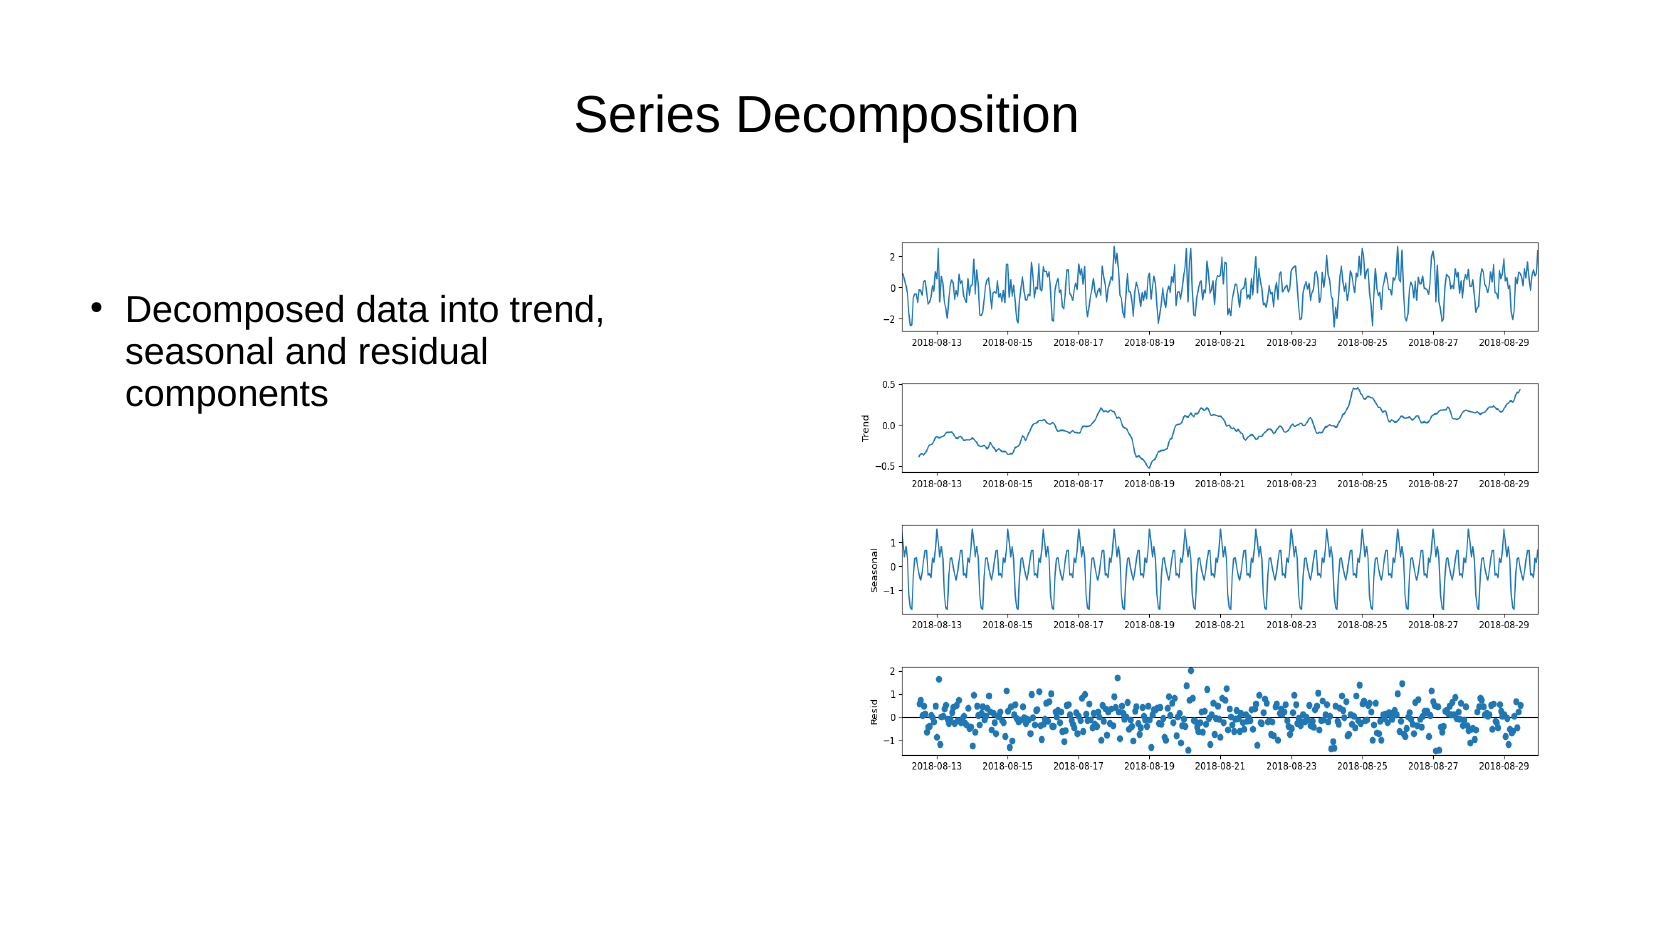

# Series Decomposition
Decomposed data into trend, seasonal and residual components